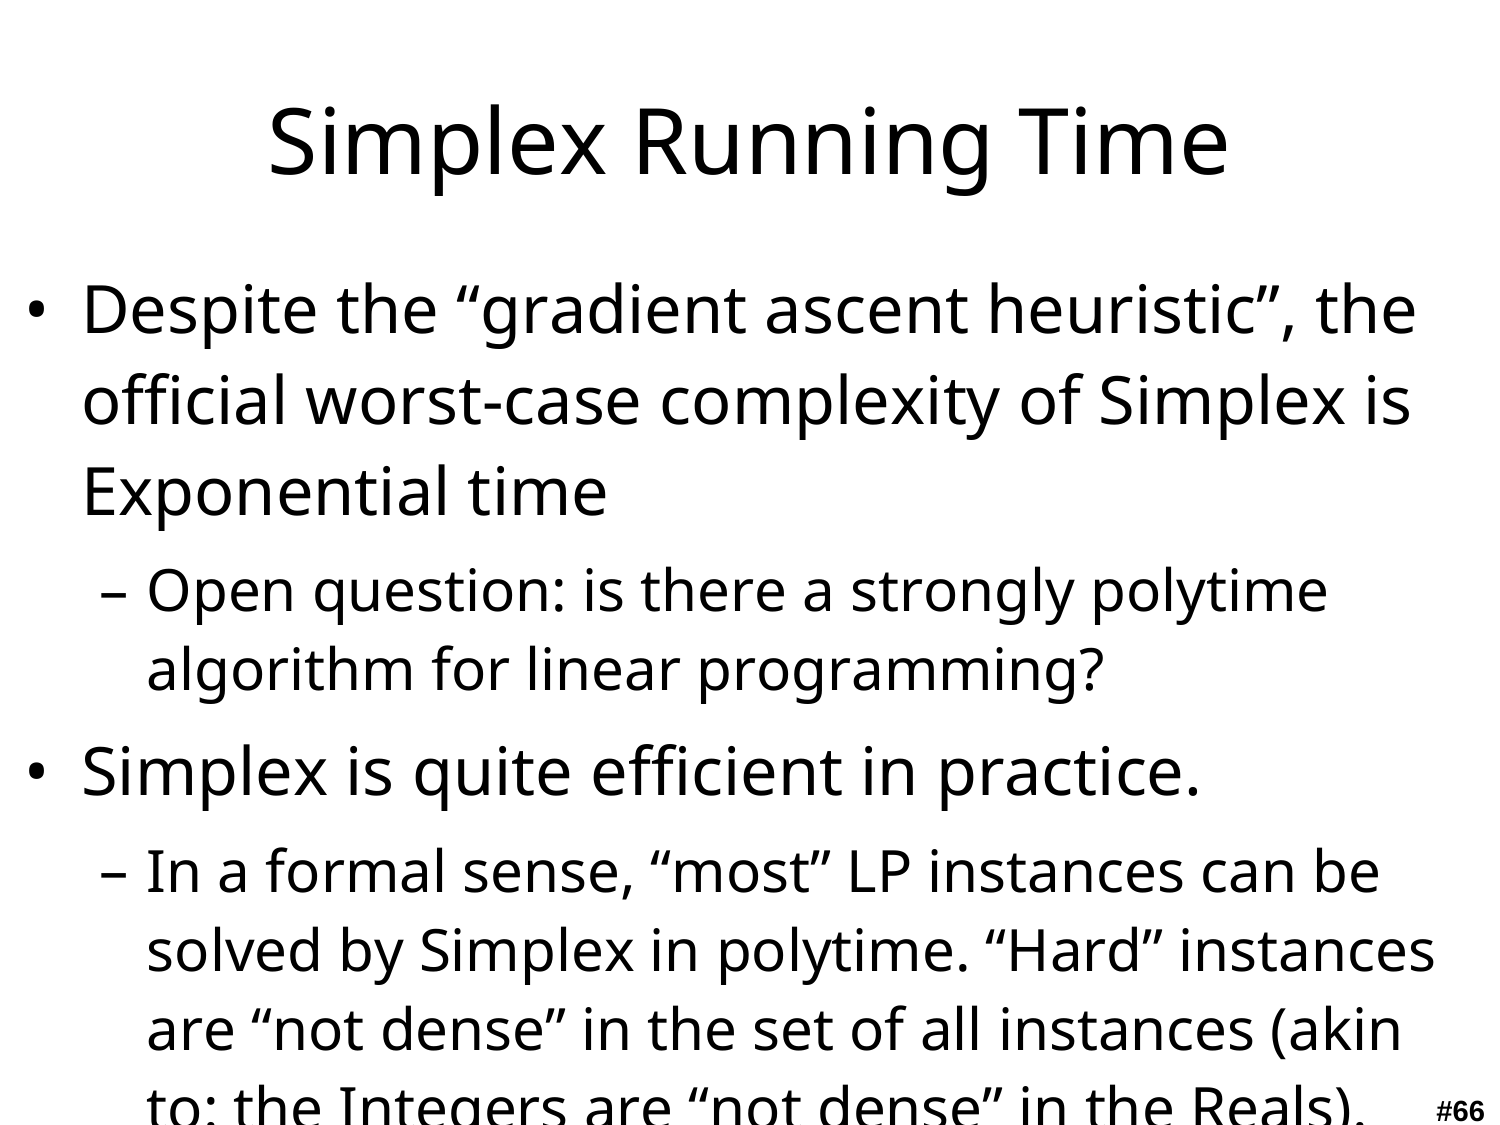

# Simplex Running Time
Despite the “gradient ascent heuristic”, the official worst-case complexity of Simplex is Exponential time
Open question: is there a strongly polytime algorithm for linear programming?
Simplex is quite efficient in practice.
In a formal sense, “most” LP instances can be solved by Simplex in polytime. “Hard” instances are “not dense” in the set of all instances (akin to: the Integers are “not dense” in the Reals).
0-1 Integer Linear Programming is NP-Hard.
66